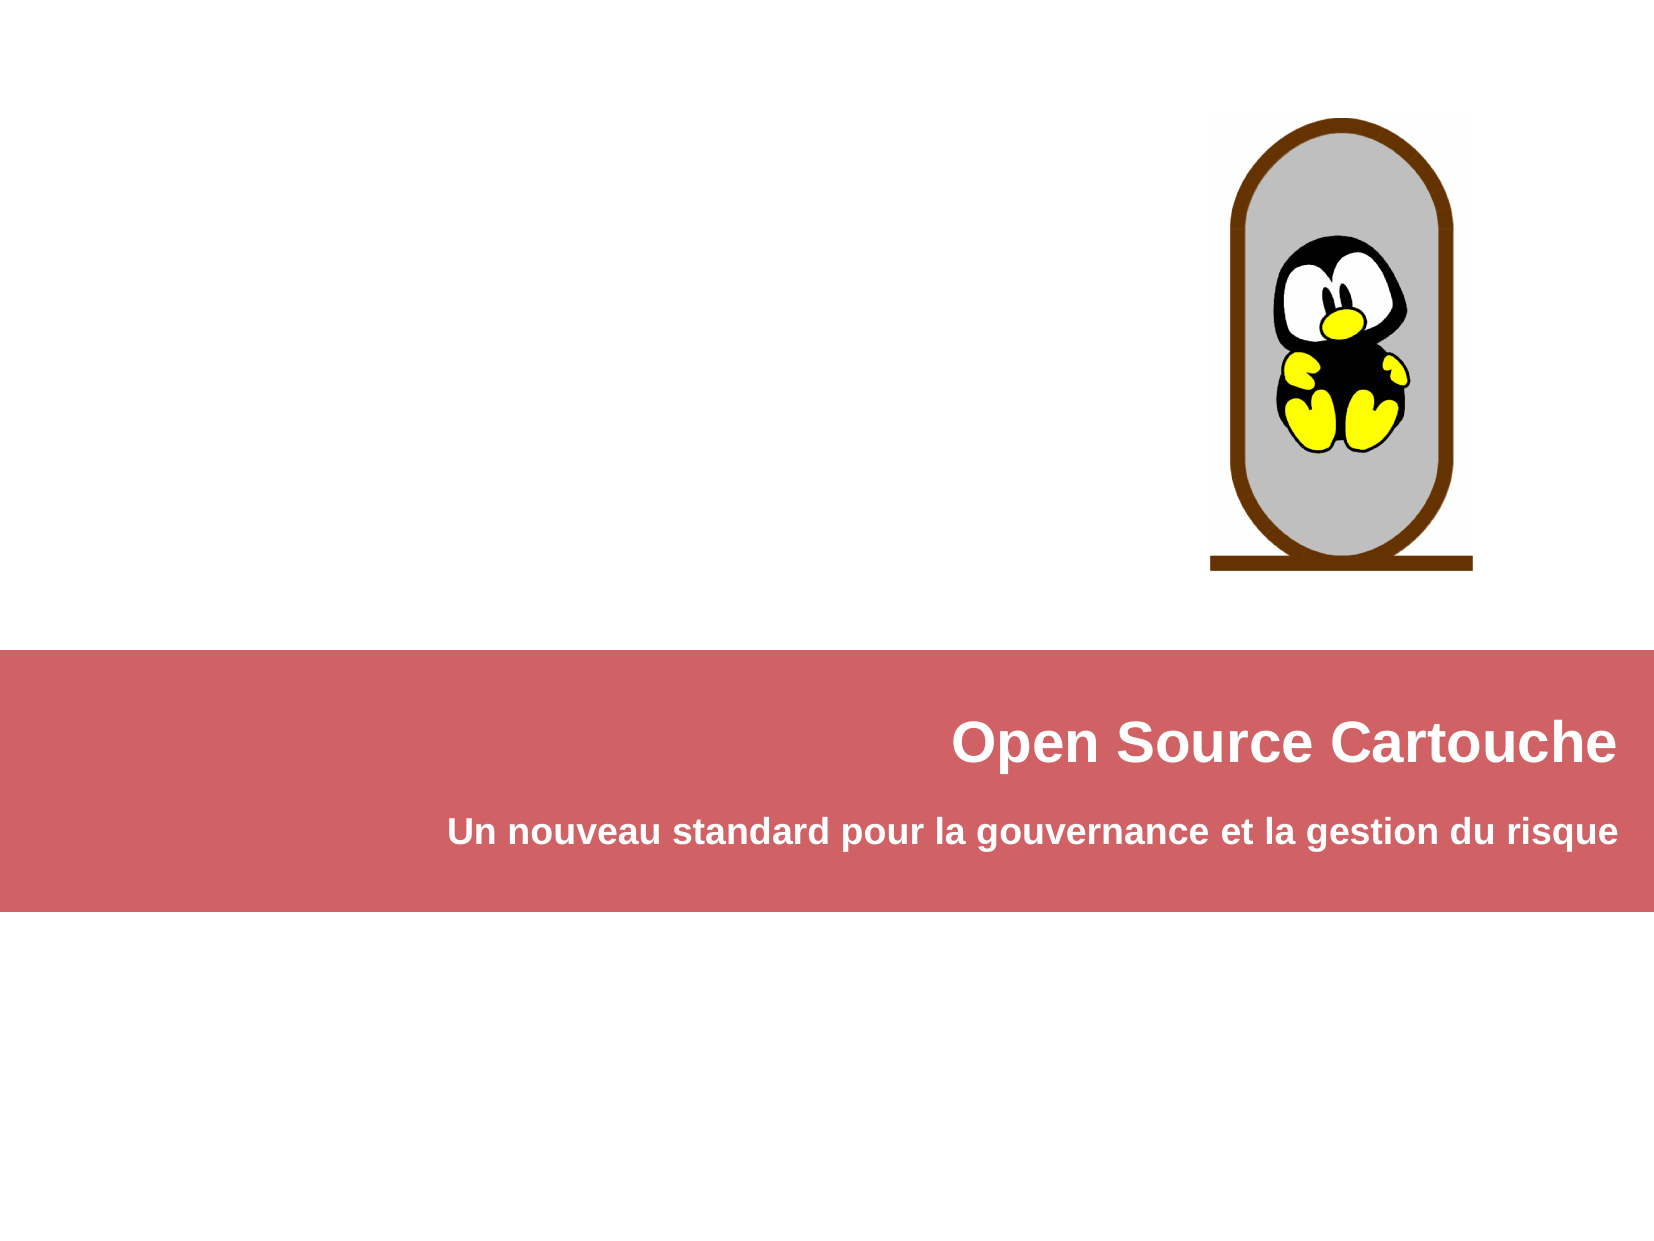

# Open Source Cartouche
Un nouveau standard pour la gouvernance et la gestion du risque